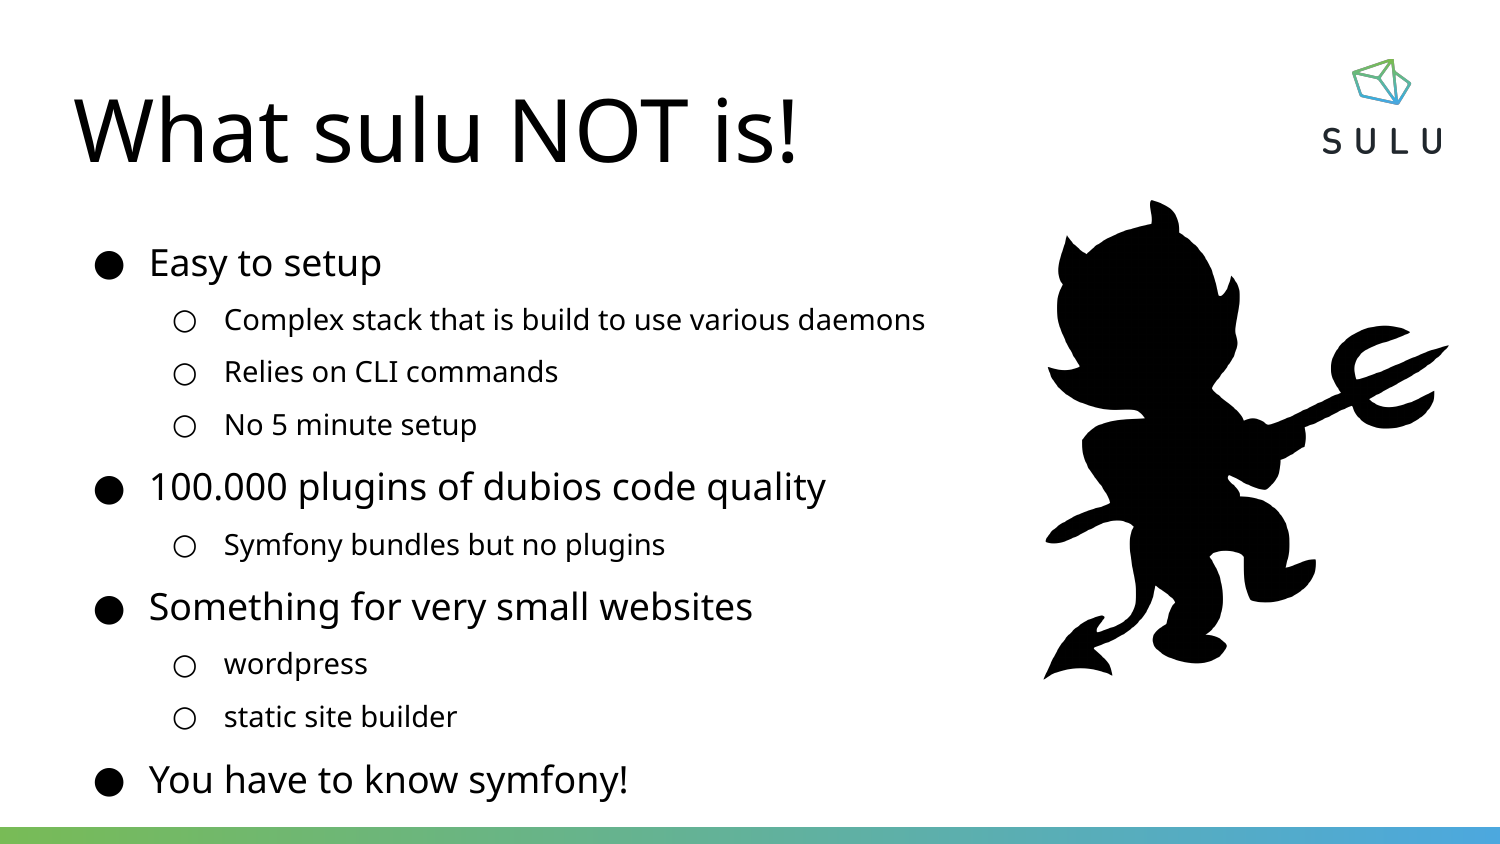

# What sulu NOT is!
Easy to setup
Complex stack that is build to use various daemons
Relies on CLI commands
No 5 minute setup
100.000 plugins of dubios code quality
Symfony bundles but no plugins
Something for very small websites
wordpress
static site builder
You have to know symfony!